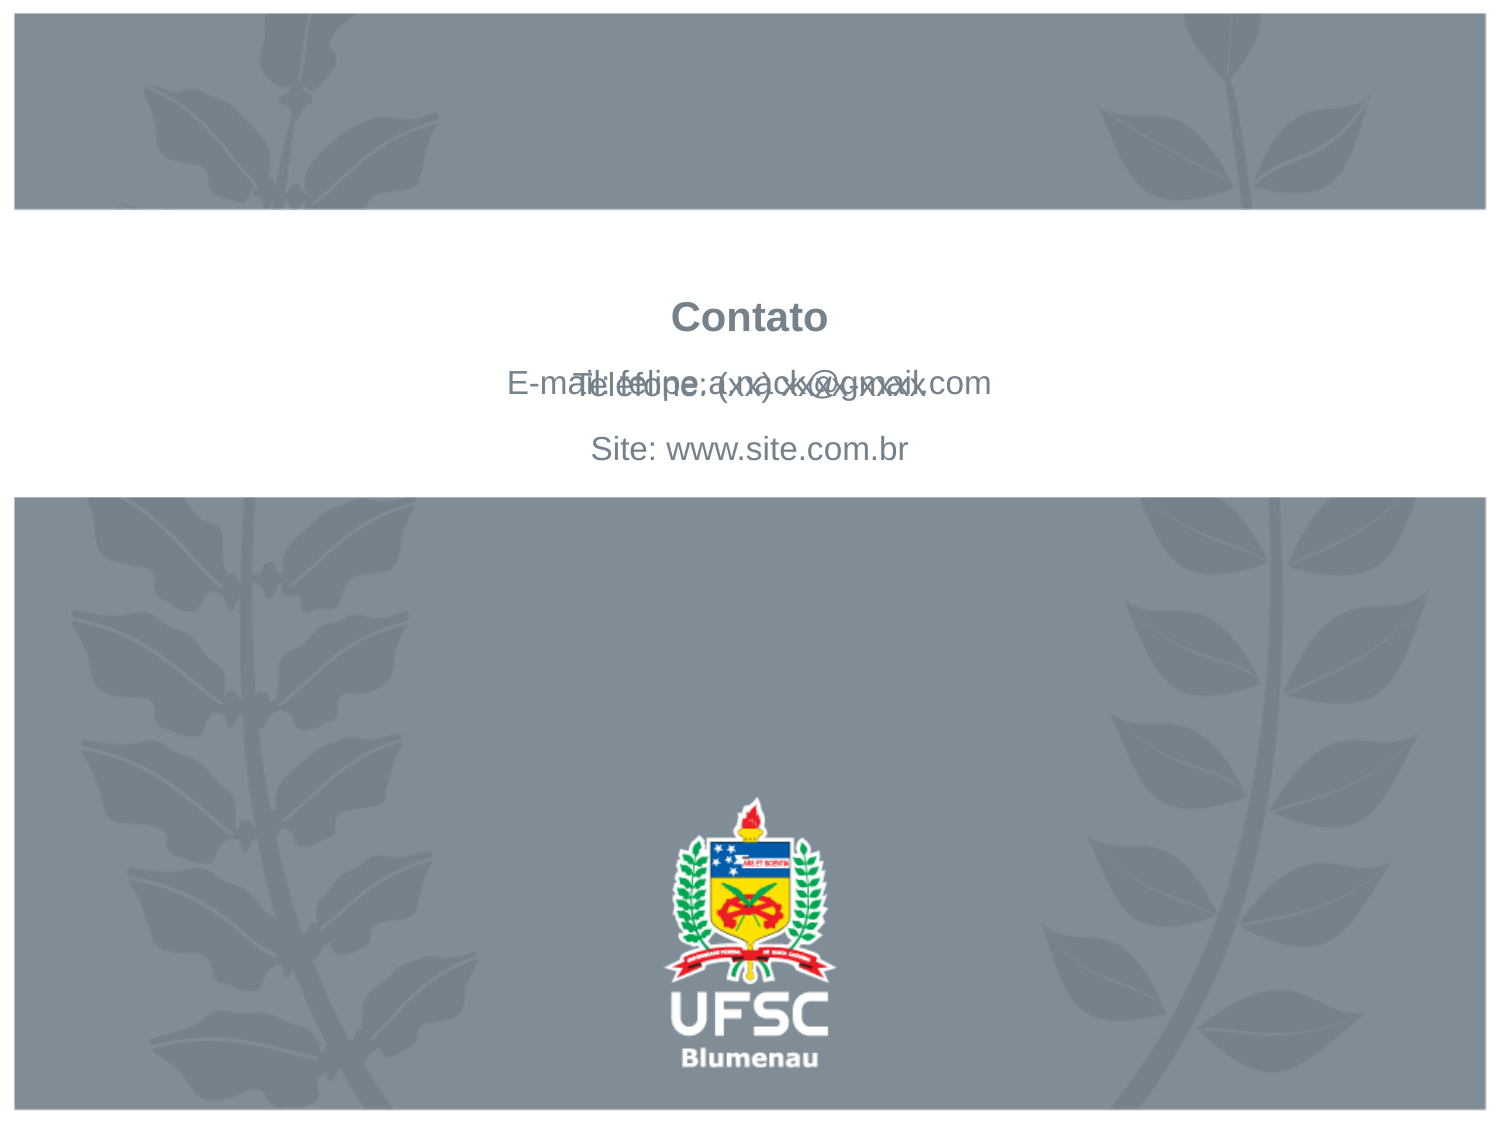

Contato
E-mail: felipe.a.nack@gmail.com
Telefone: (xx) xxxx-xxxx
Site: www.site.com.br